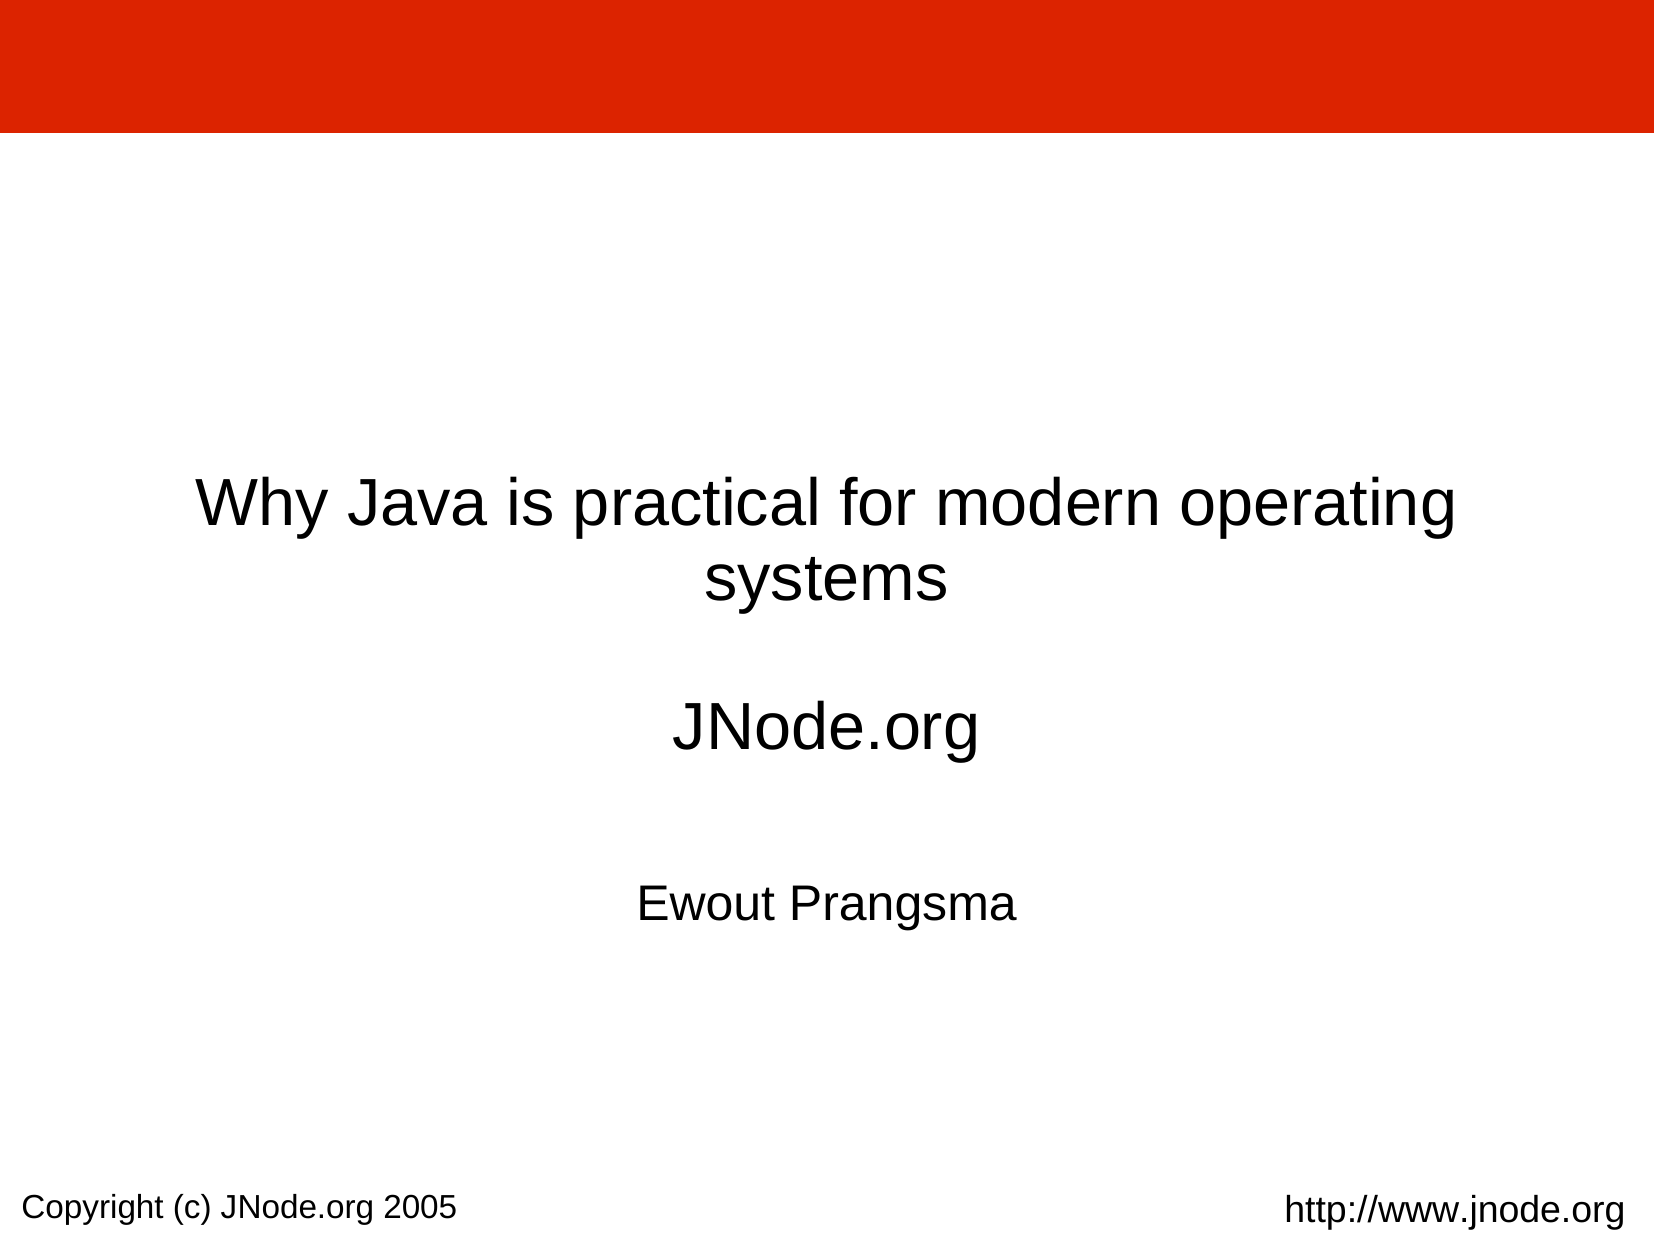

#
Why Java is practical for modern operating systems
JNode.org
Ewout Prangsma